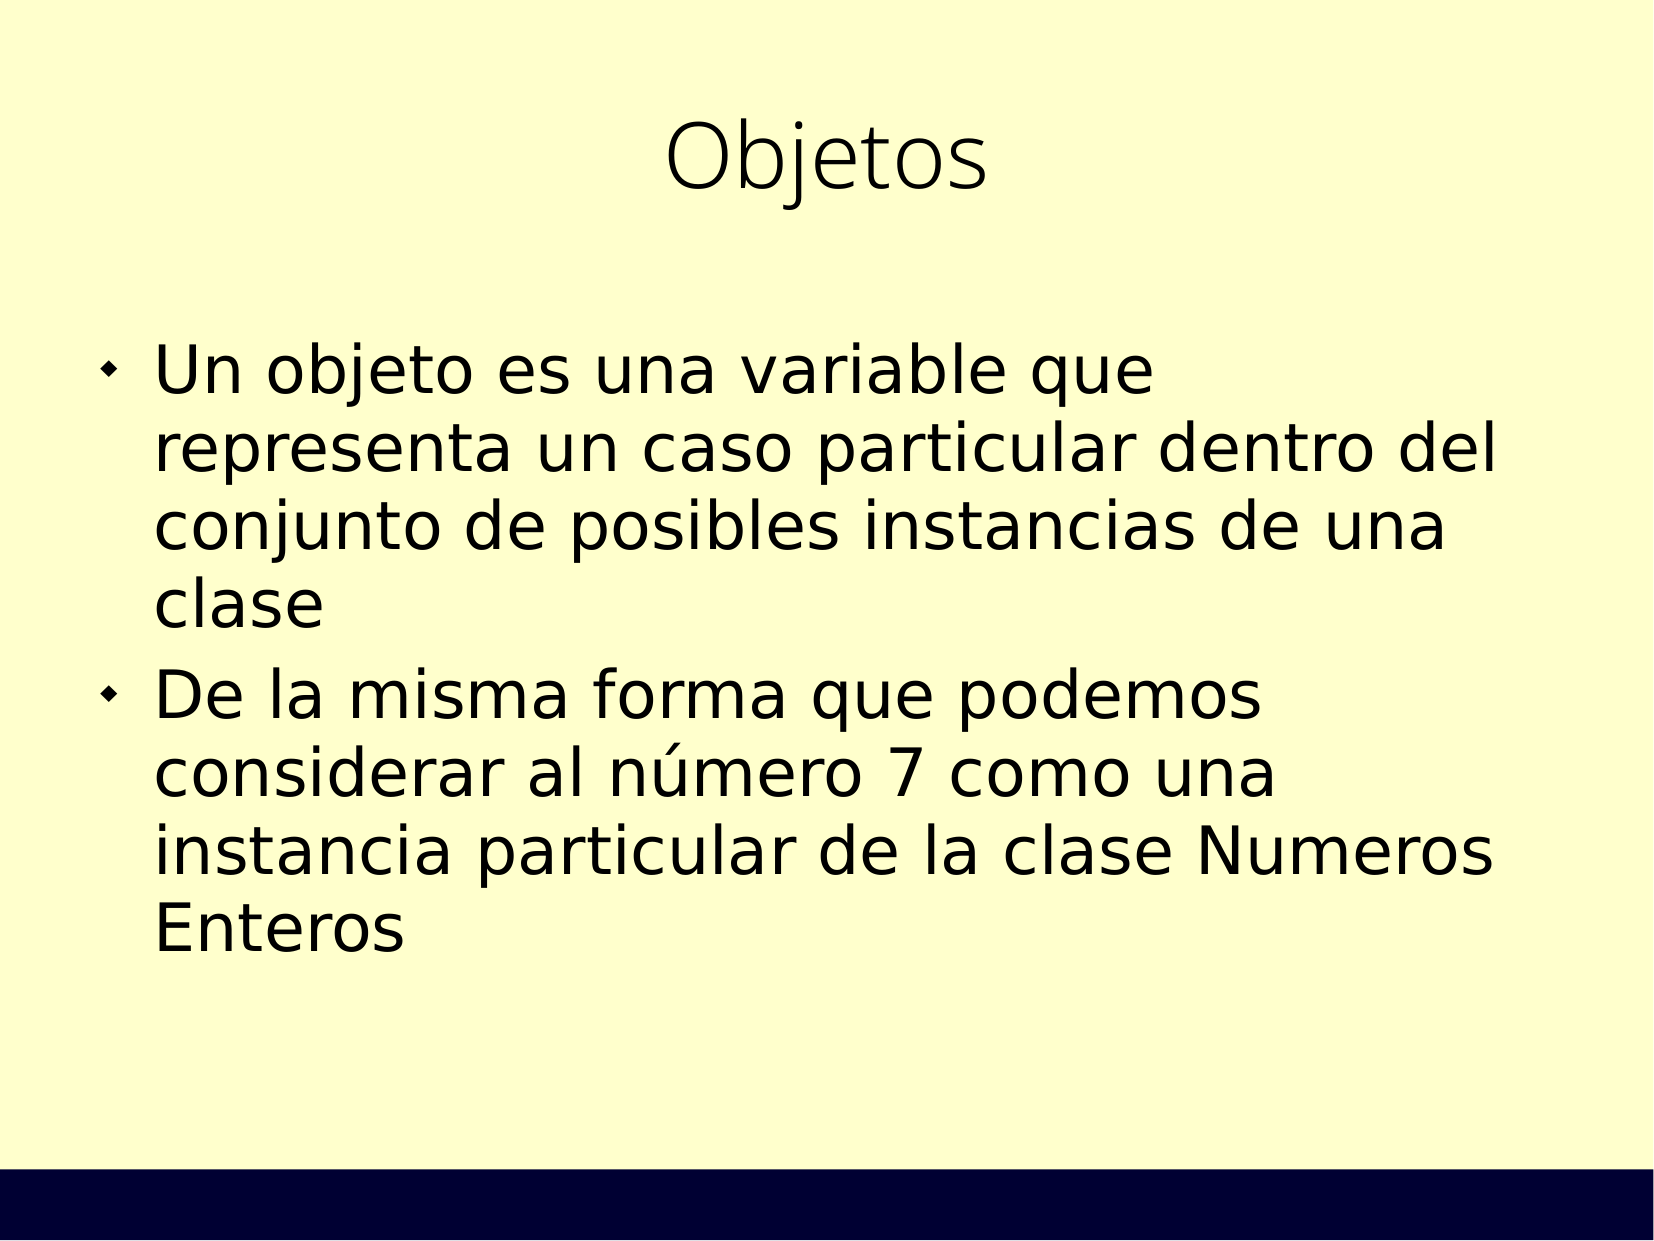

# Objetos
Un objeto es una variable que representa un caso particular dentro del conjunto de posibles instancias de una clase
De la misma forma que podemos considerar al número 7 como una instancia particular de la clase Numeros Enteros